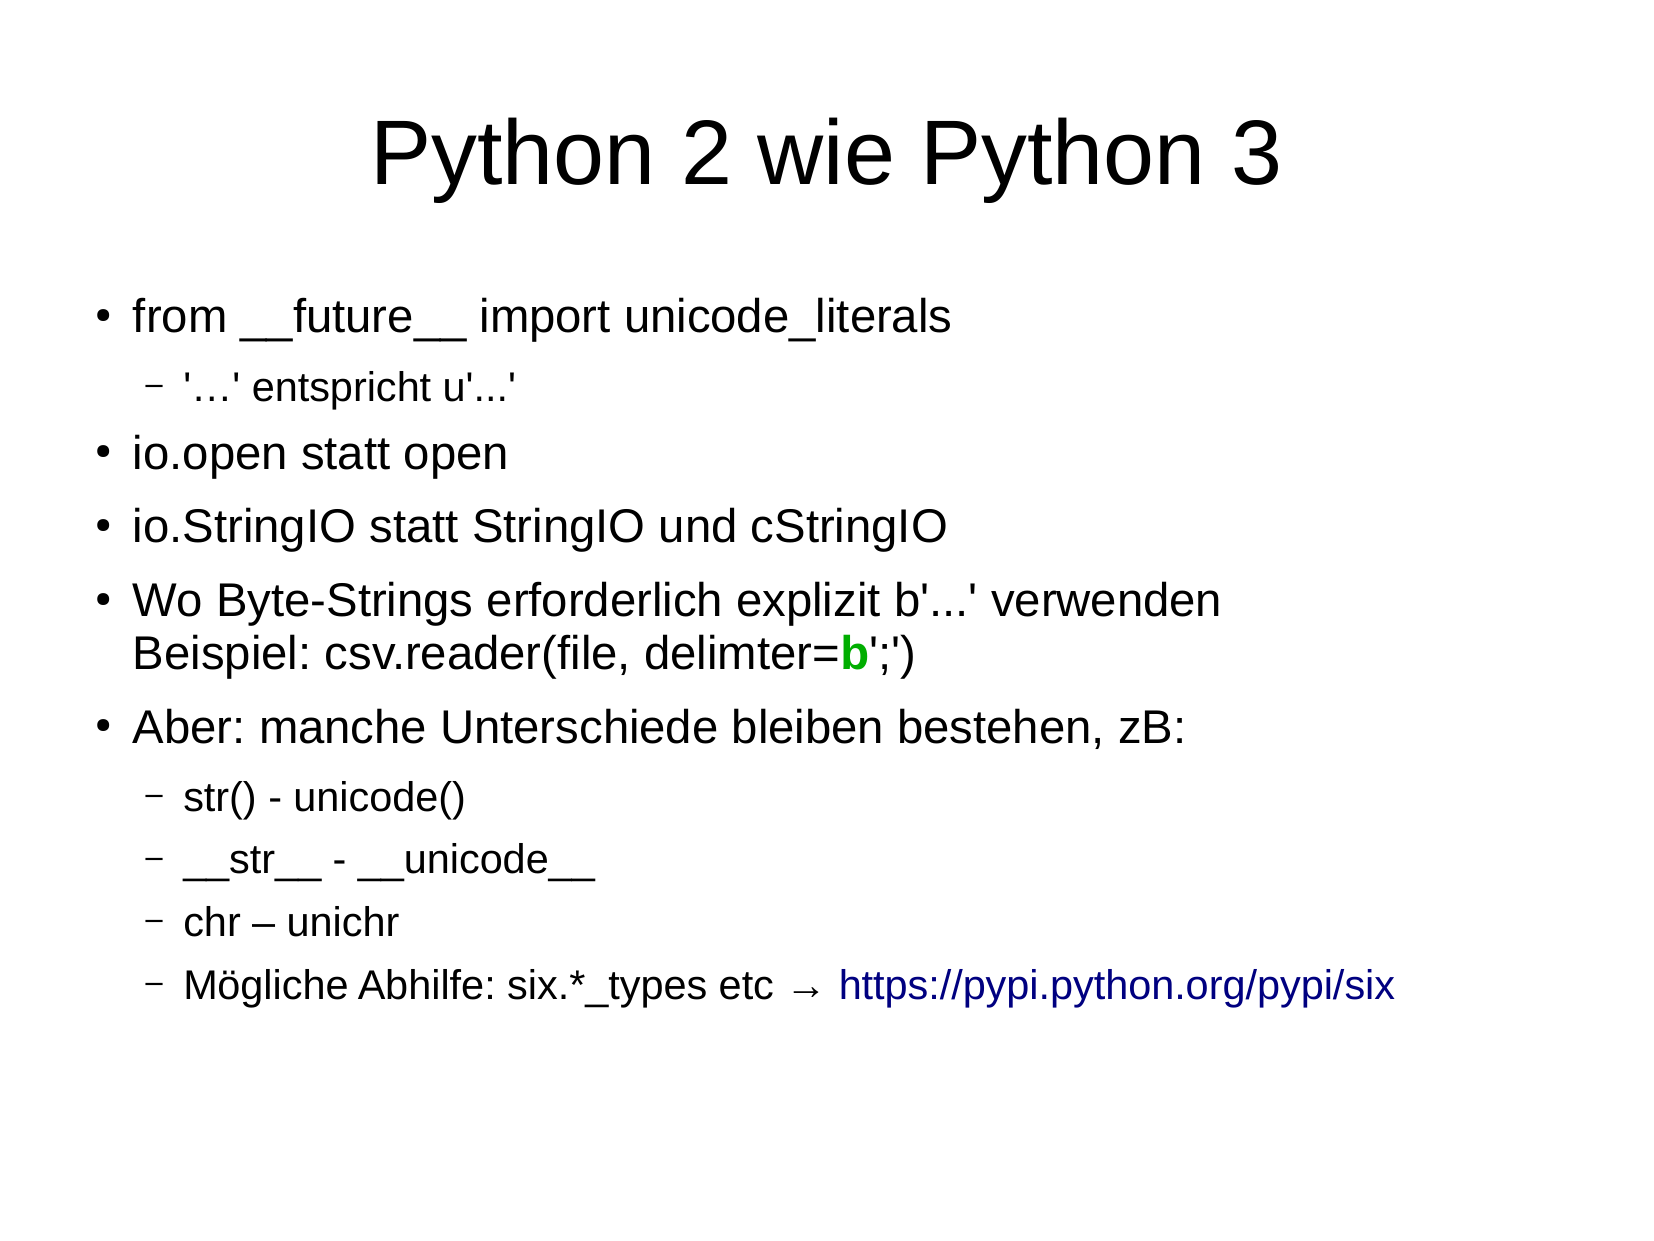

# Python 2 wie Python 3
from __future__ import unicode_literals
'…' entspricht u'...'
io.open statt open
io.StringIO statt StringIO und cStringIO
Wo Byte-Strings erforderlich explizit b'...' verwenden
Beispiel: csv.reader(file, delimter=b';')
Aber: manche Unterschiede bleiben bestehen, zB:
str() - unicode()
__str__ - __unicode__
chr – unichr
Mögliche Abhilfe: six.*_types etc → https://pypi.python.org/pypi/six